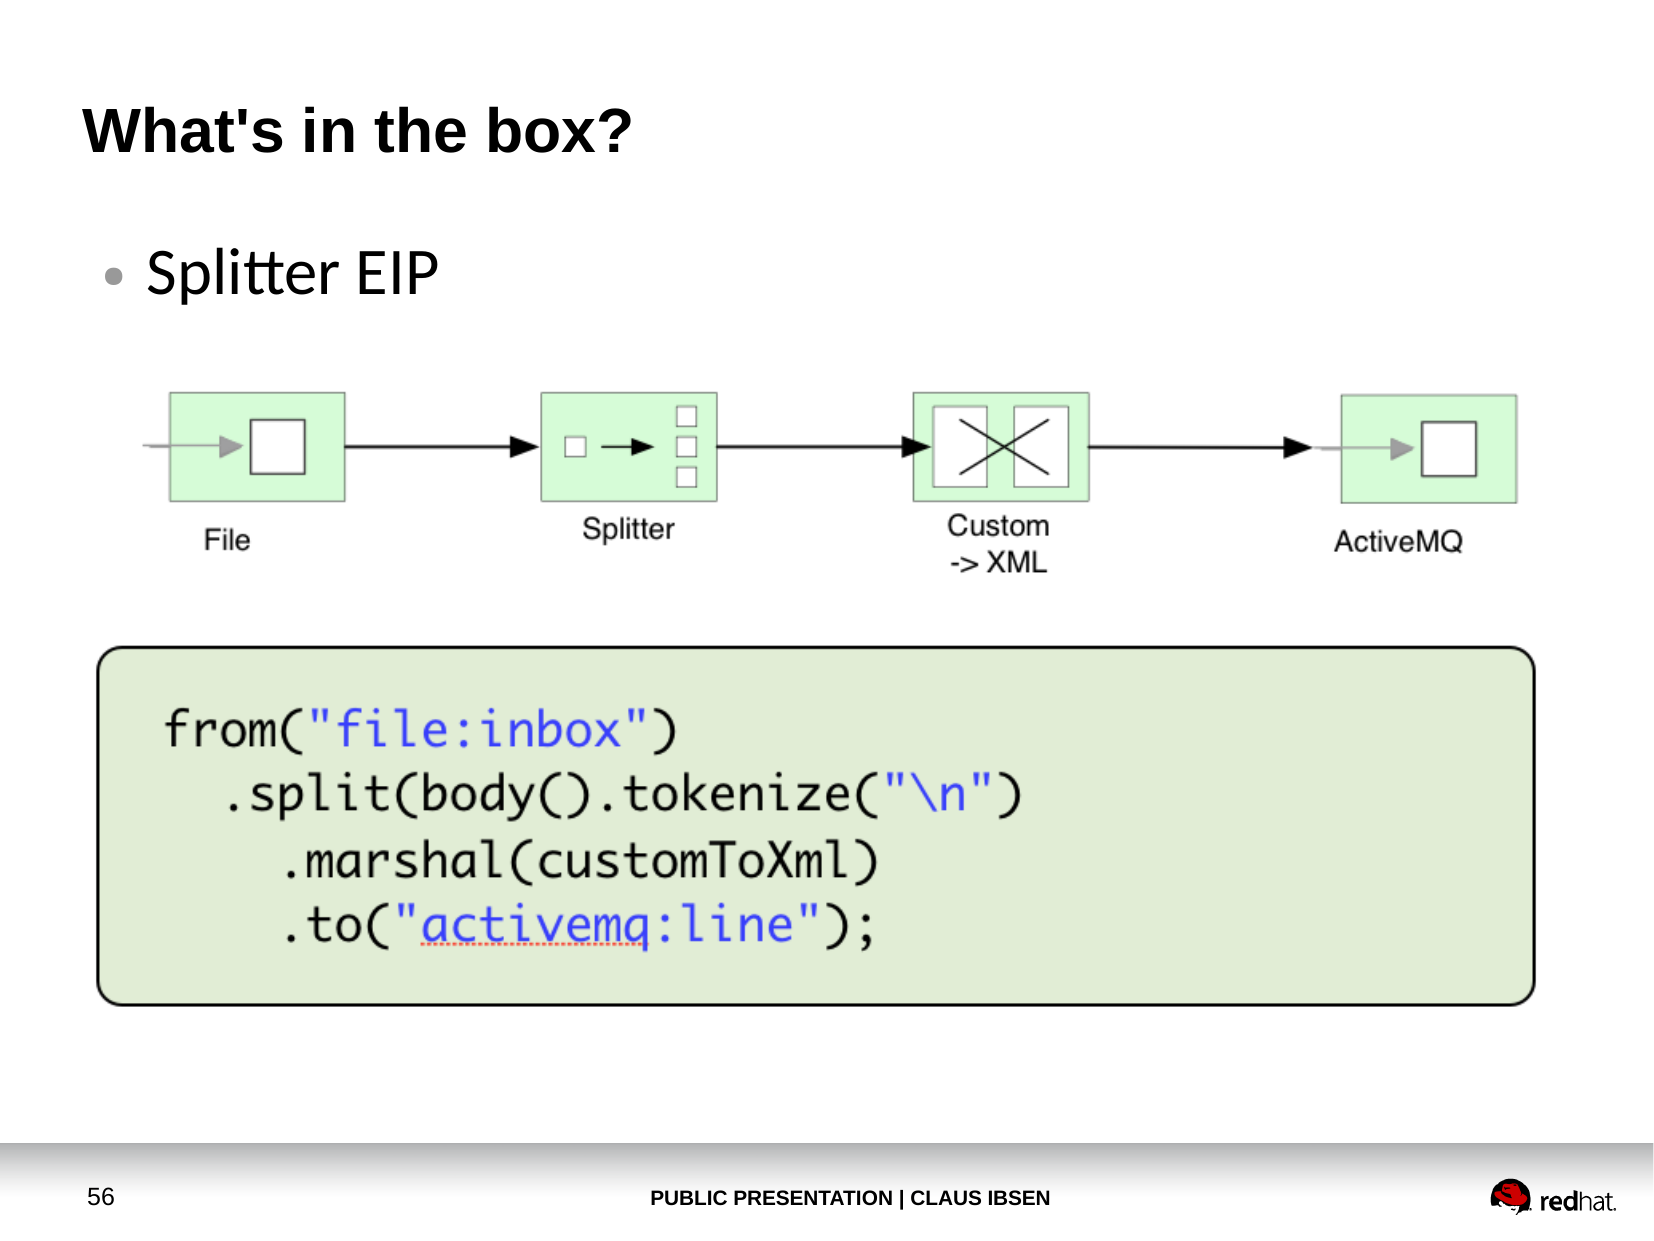

# What's in the box?
Splitter EIP